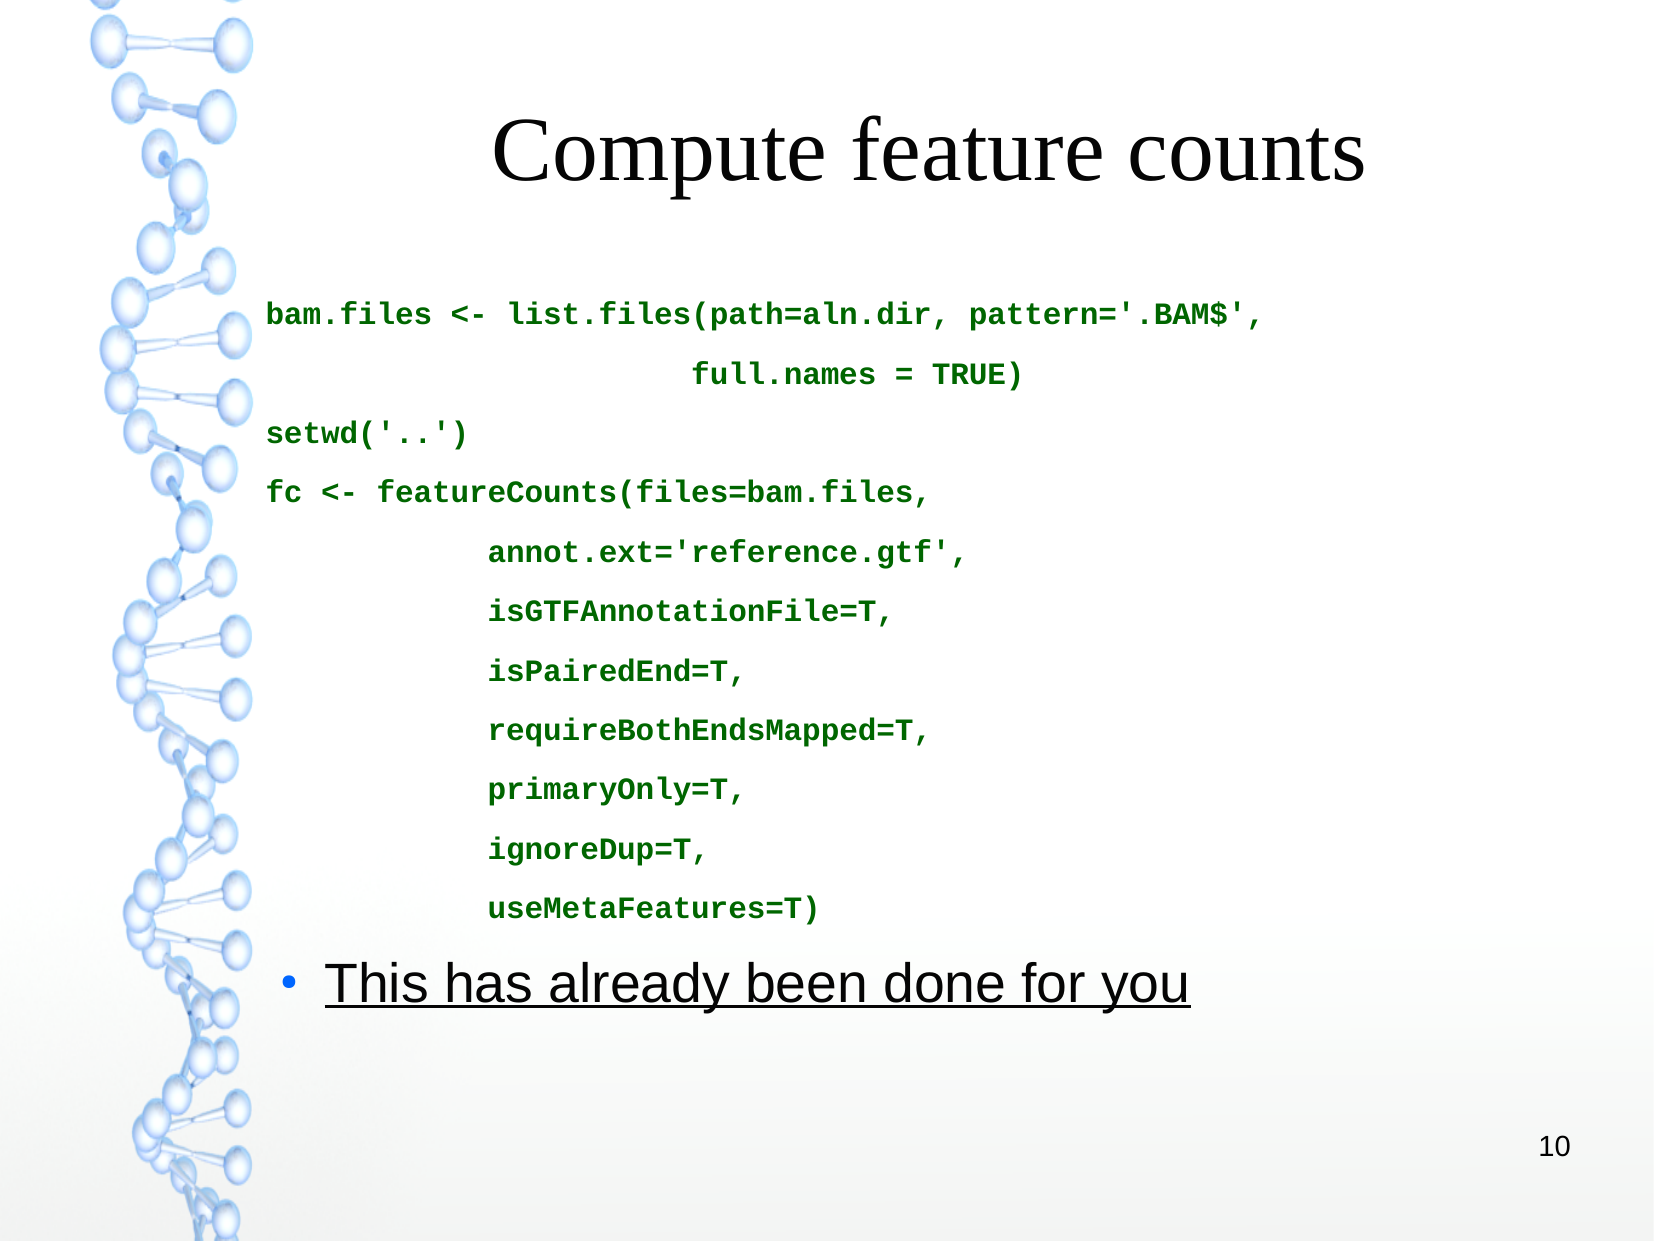

# Compute feature counts
bam.files <- list.files(path=aln.dir, pattern='.BAM$',
 full.names = TRUE)
setwd('..')
fc <- featureCounts(files=bam.files,
 annot.ext='reference.gtf',
 isGTFAnnotationFile=T,
 isPairedEnd=T,
 requireBothEndsMapped=T,
 primaryOnly=T,
 ignoreDup=T,
 useMetaFeatures=T)
This has already been done for you
10